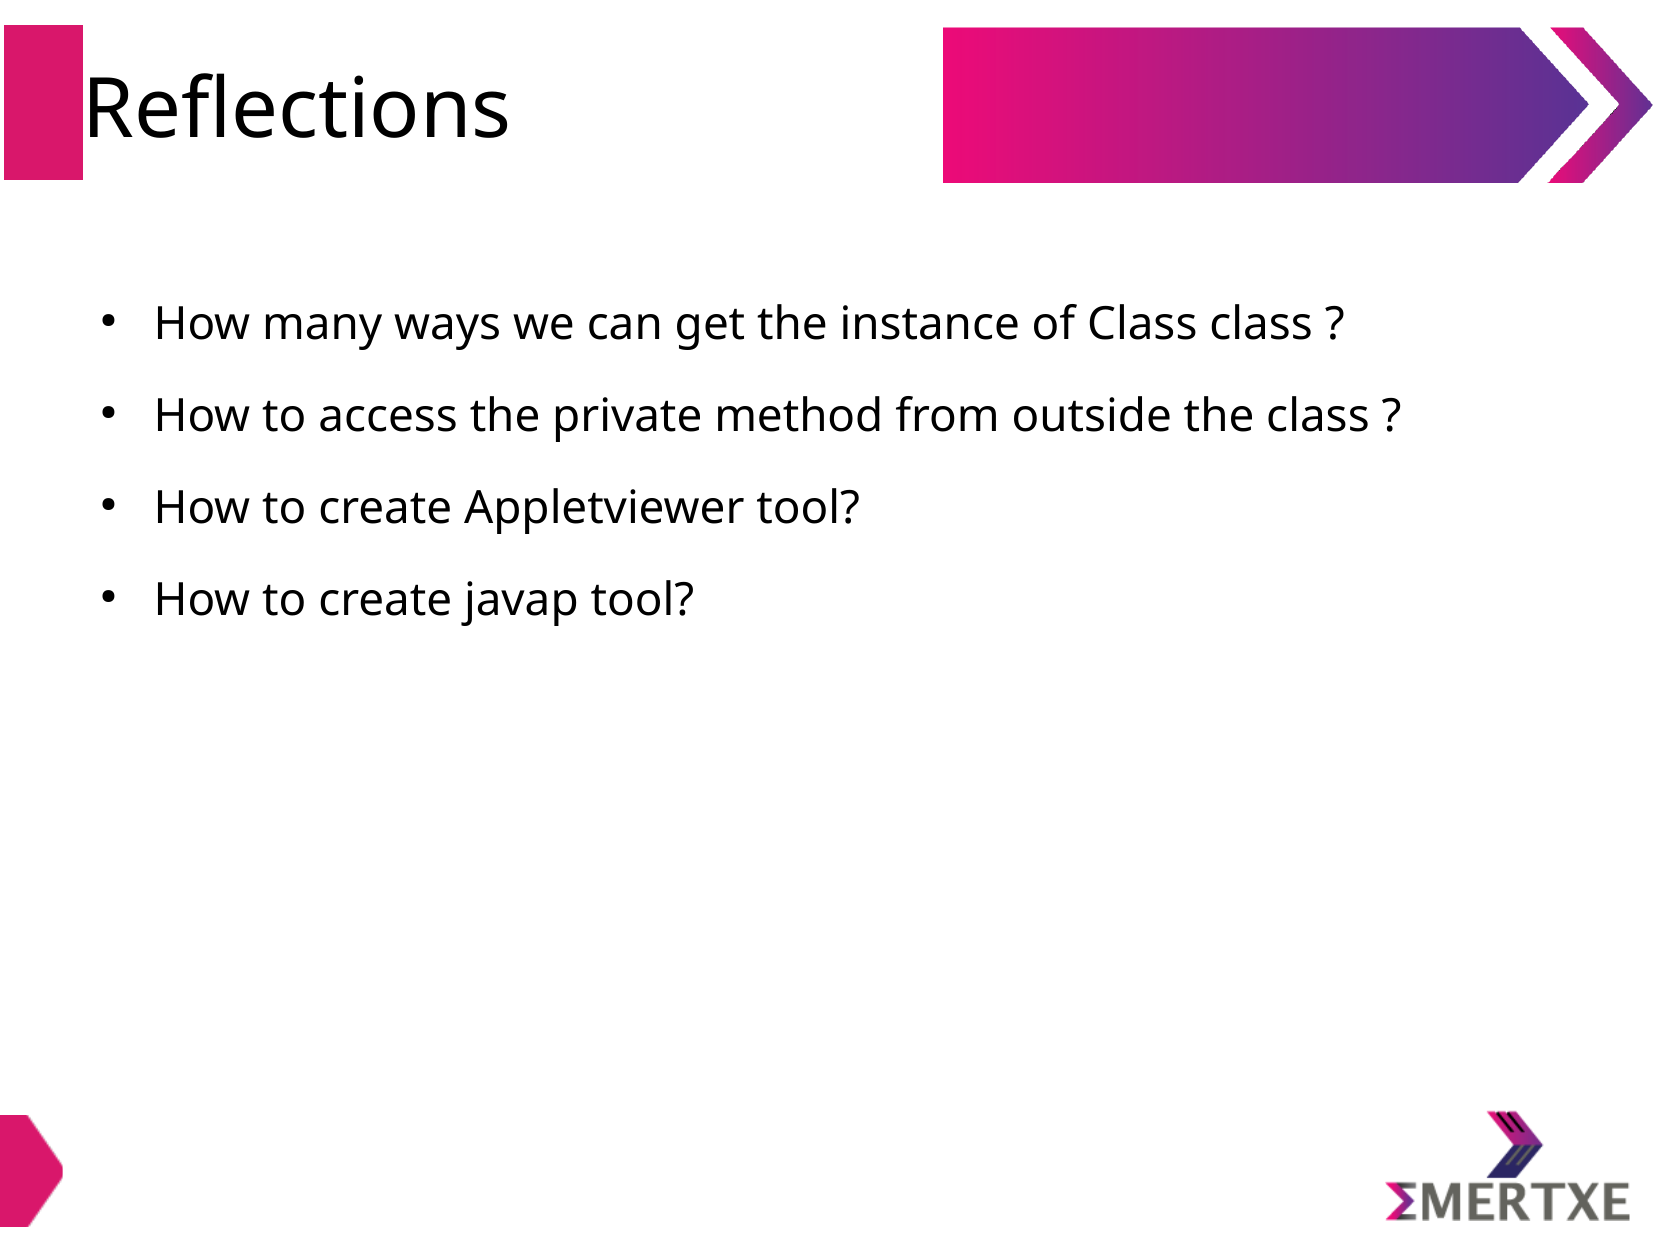

# Reflections
How many ways we can get the instance of Class class ?
How to access the private method from outside the class ?
How to create Appletviewer tool?
How to create javap tool?